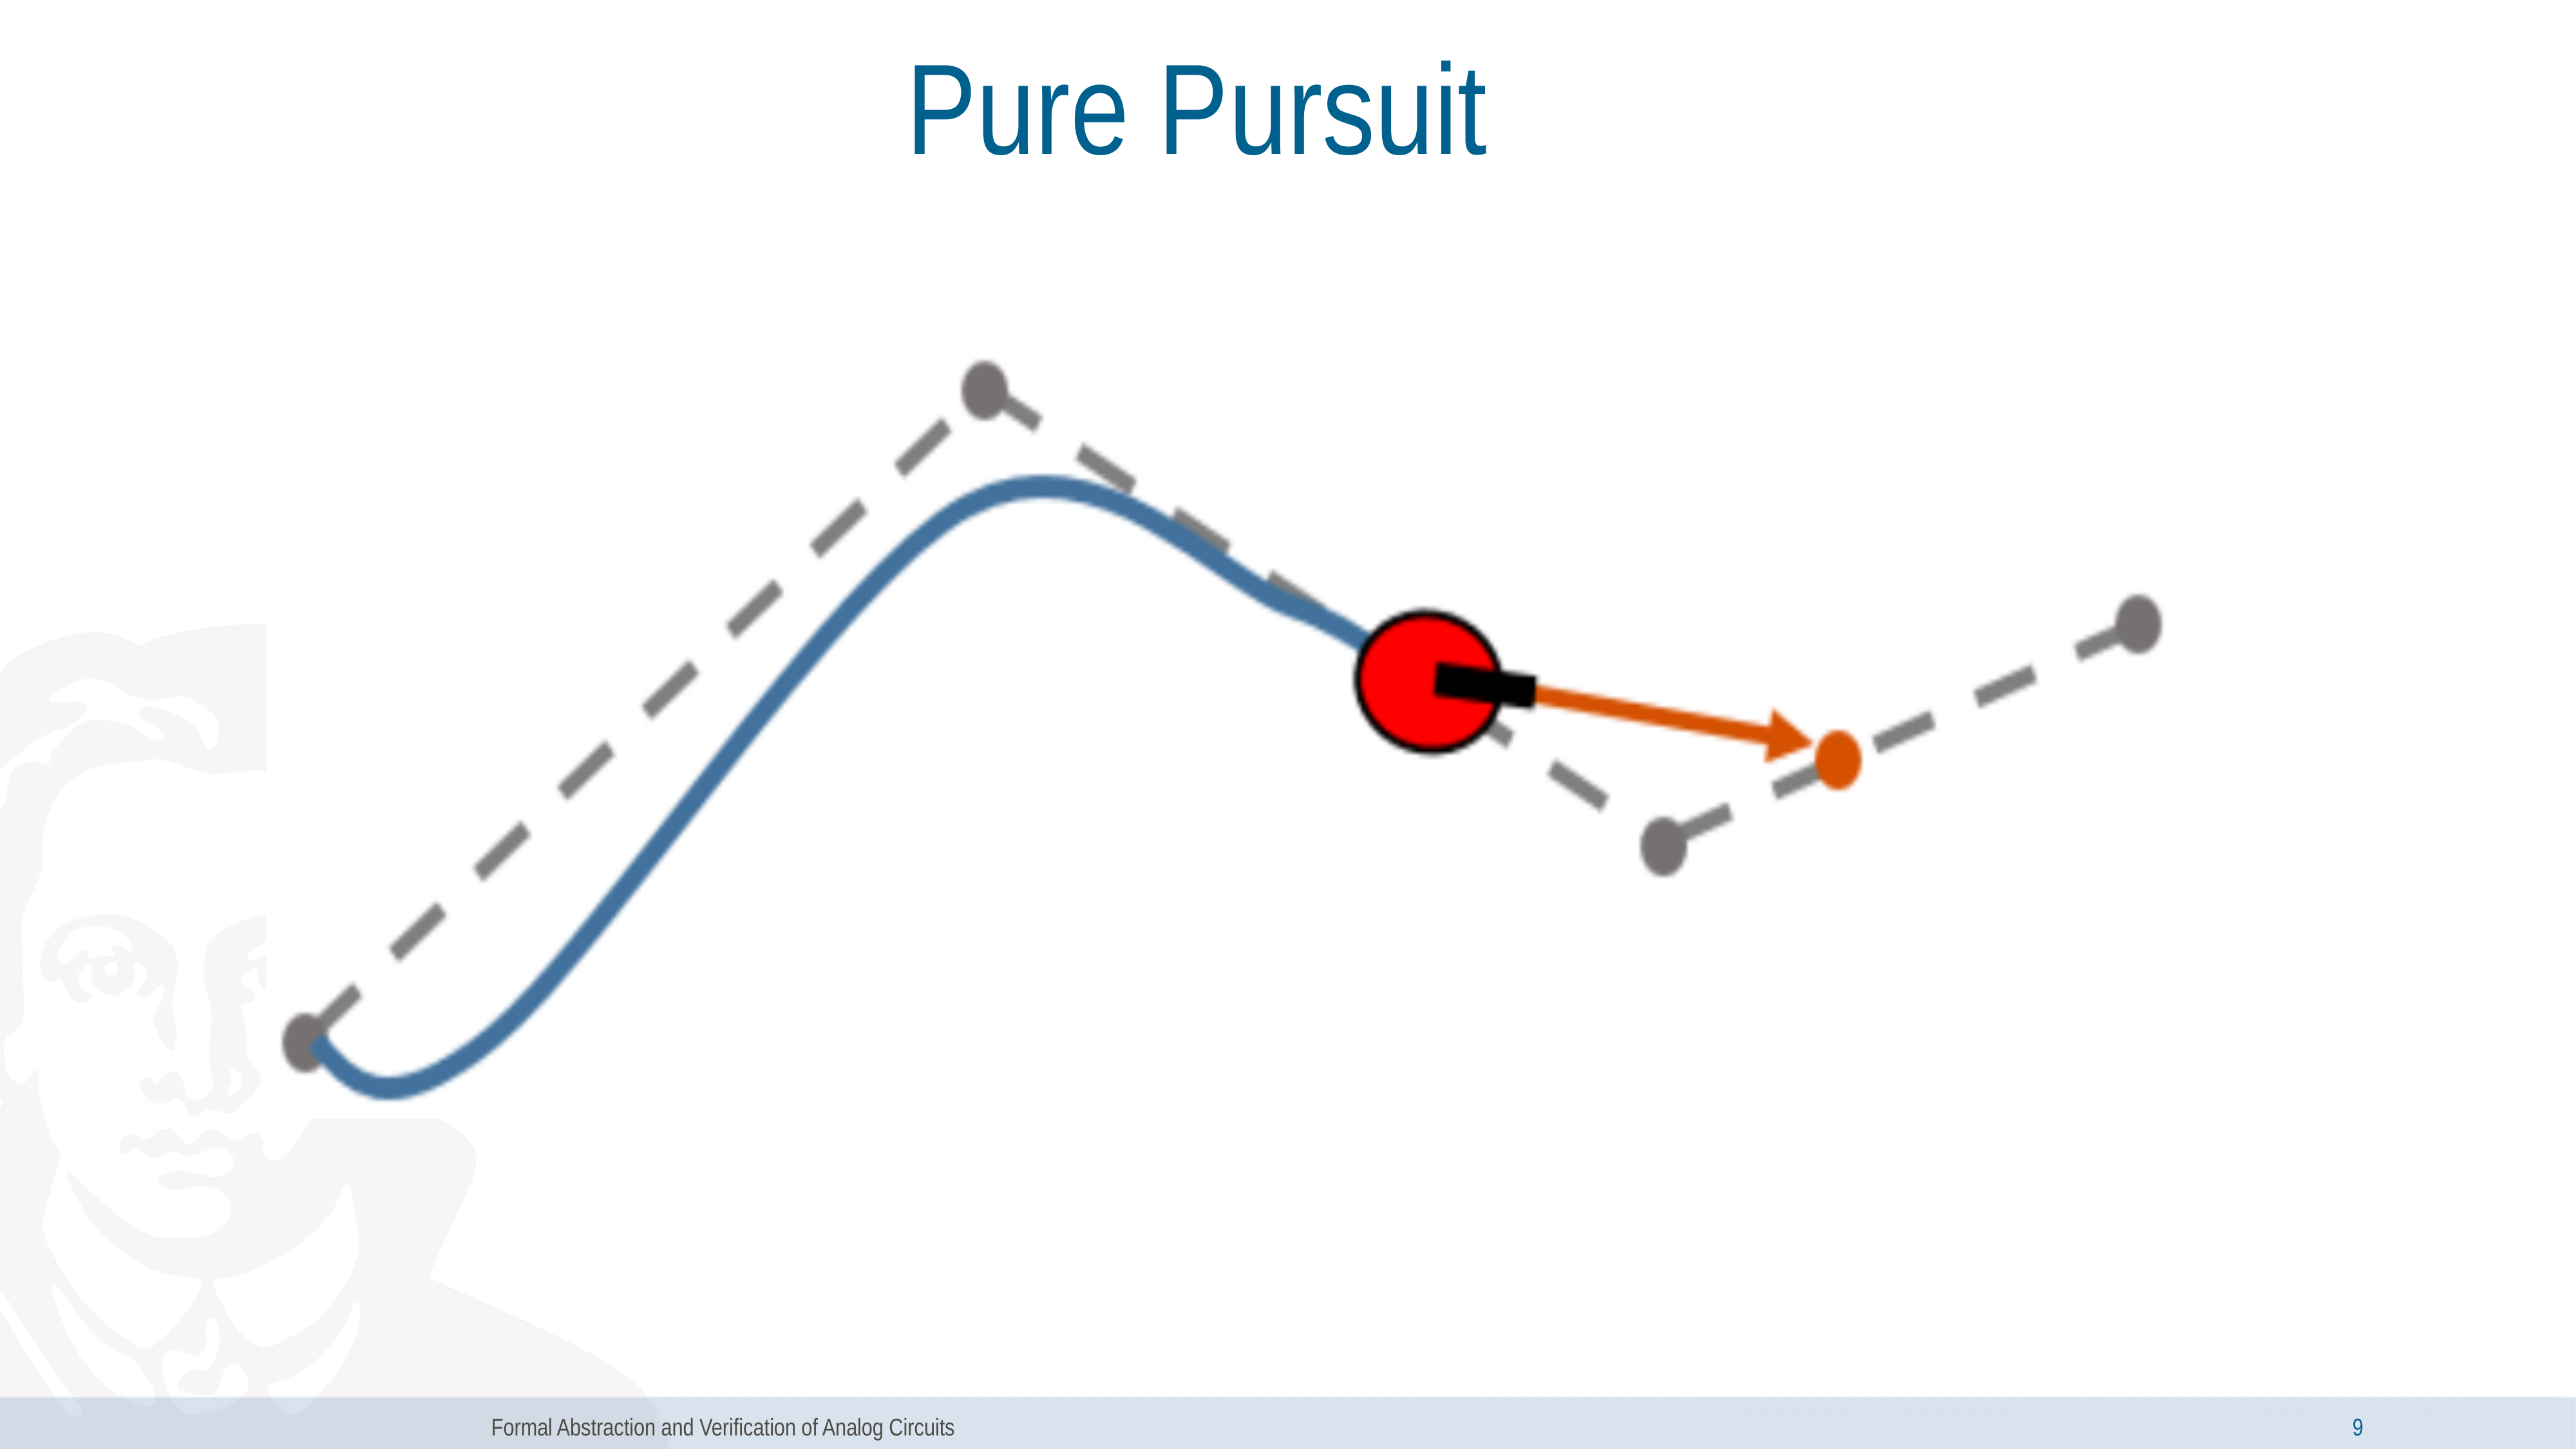

# Pure Pursuit
Formal Abstraction and Verification of Analog Circuits